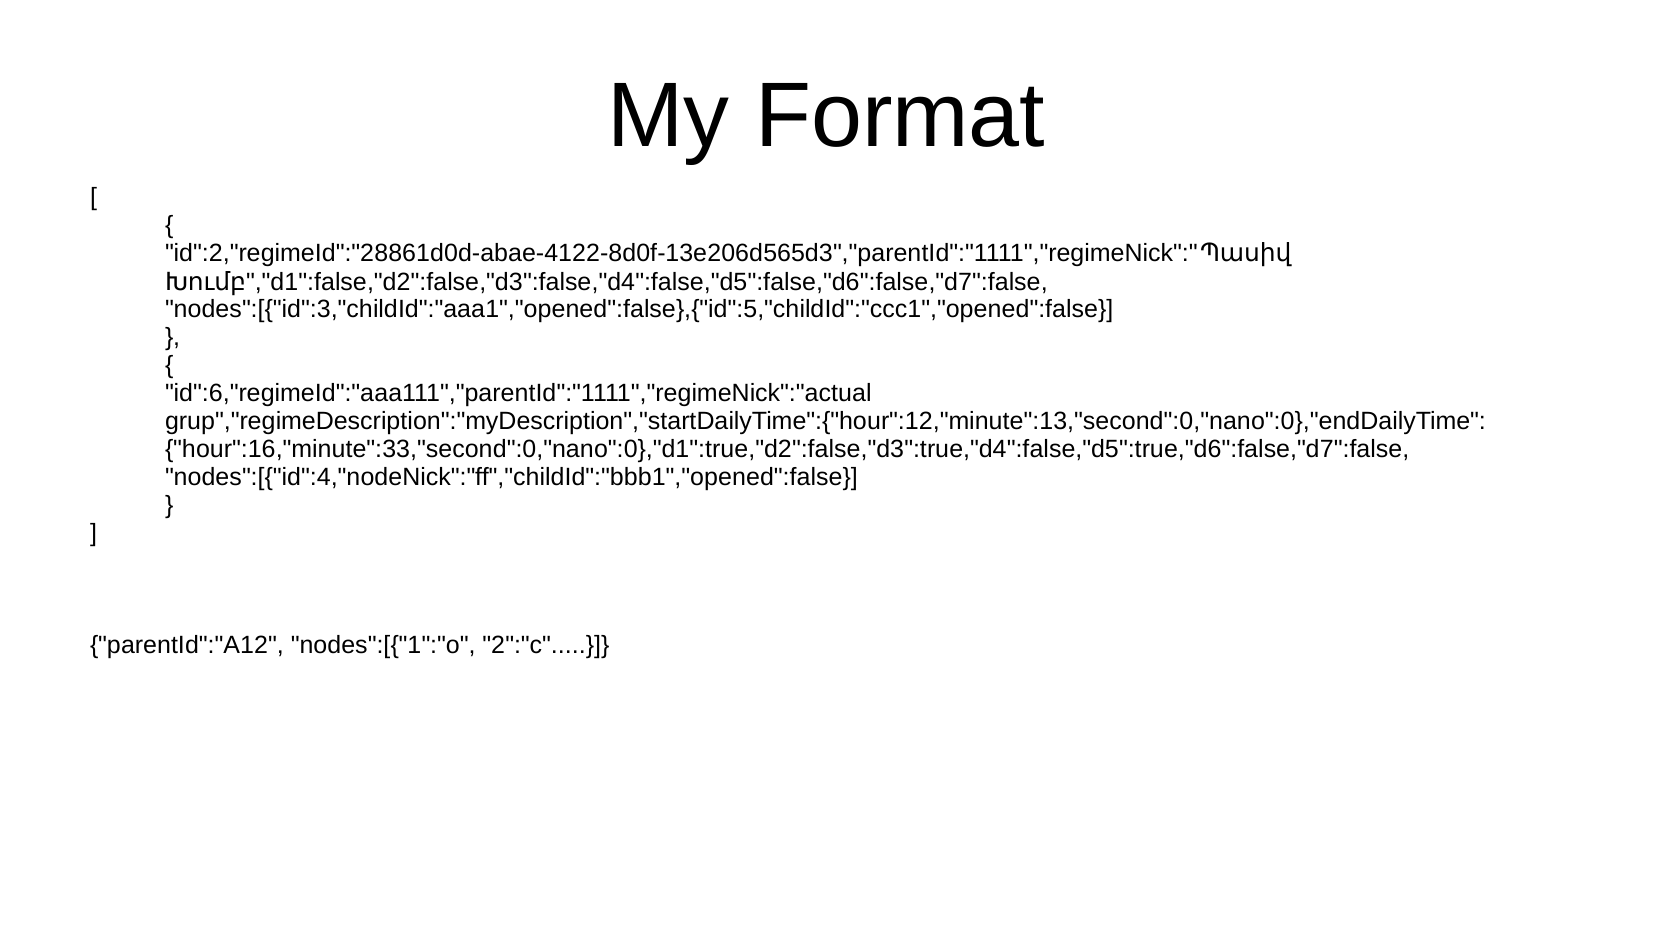

# My Format
[
	{
	"id":2,"regimeId":"28861d0d-abae-4122-8d0f-13e206d565d3","parentId":"1111","regimeNick":"Պասիվ 				Խումբ","d1":false,"d2":false,"d3":false,"d4":false,"d5":false,"d6":false,"d7":false,
	"nodes":[{"id":3,"childId":"aaa1","opened":false},{"id":5,"childId":"ccc1","opened":false}]
	},
	{
	"id":6,"regimeId":"aaa111","parentId":"1111","regimeNick":"actual 										grup","regimeDescription":"myDescription","startDailyTime":{"hour":12,"minute":13,"second":0,"nano":0},"endDailyTime":		{"hour":16,"minute":33,"second":0,"nano":0},"d1":true,"d2":false,"d3":true,"d4":false,"d5":true,"d6":false,"d7":false,
	"nodes":[{"id":4,"nodeNick":"ff","childId":"bbb1","opened":false}]
	}
]
{"parentId":"A12", "nodes":[{"1":"o", "2":"c".....}]}